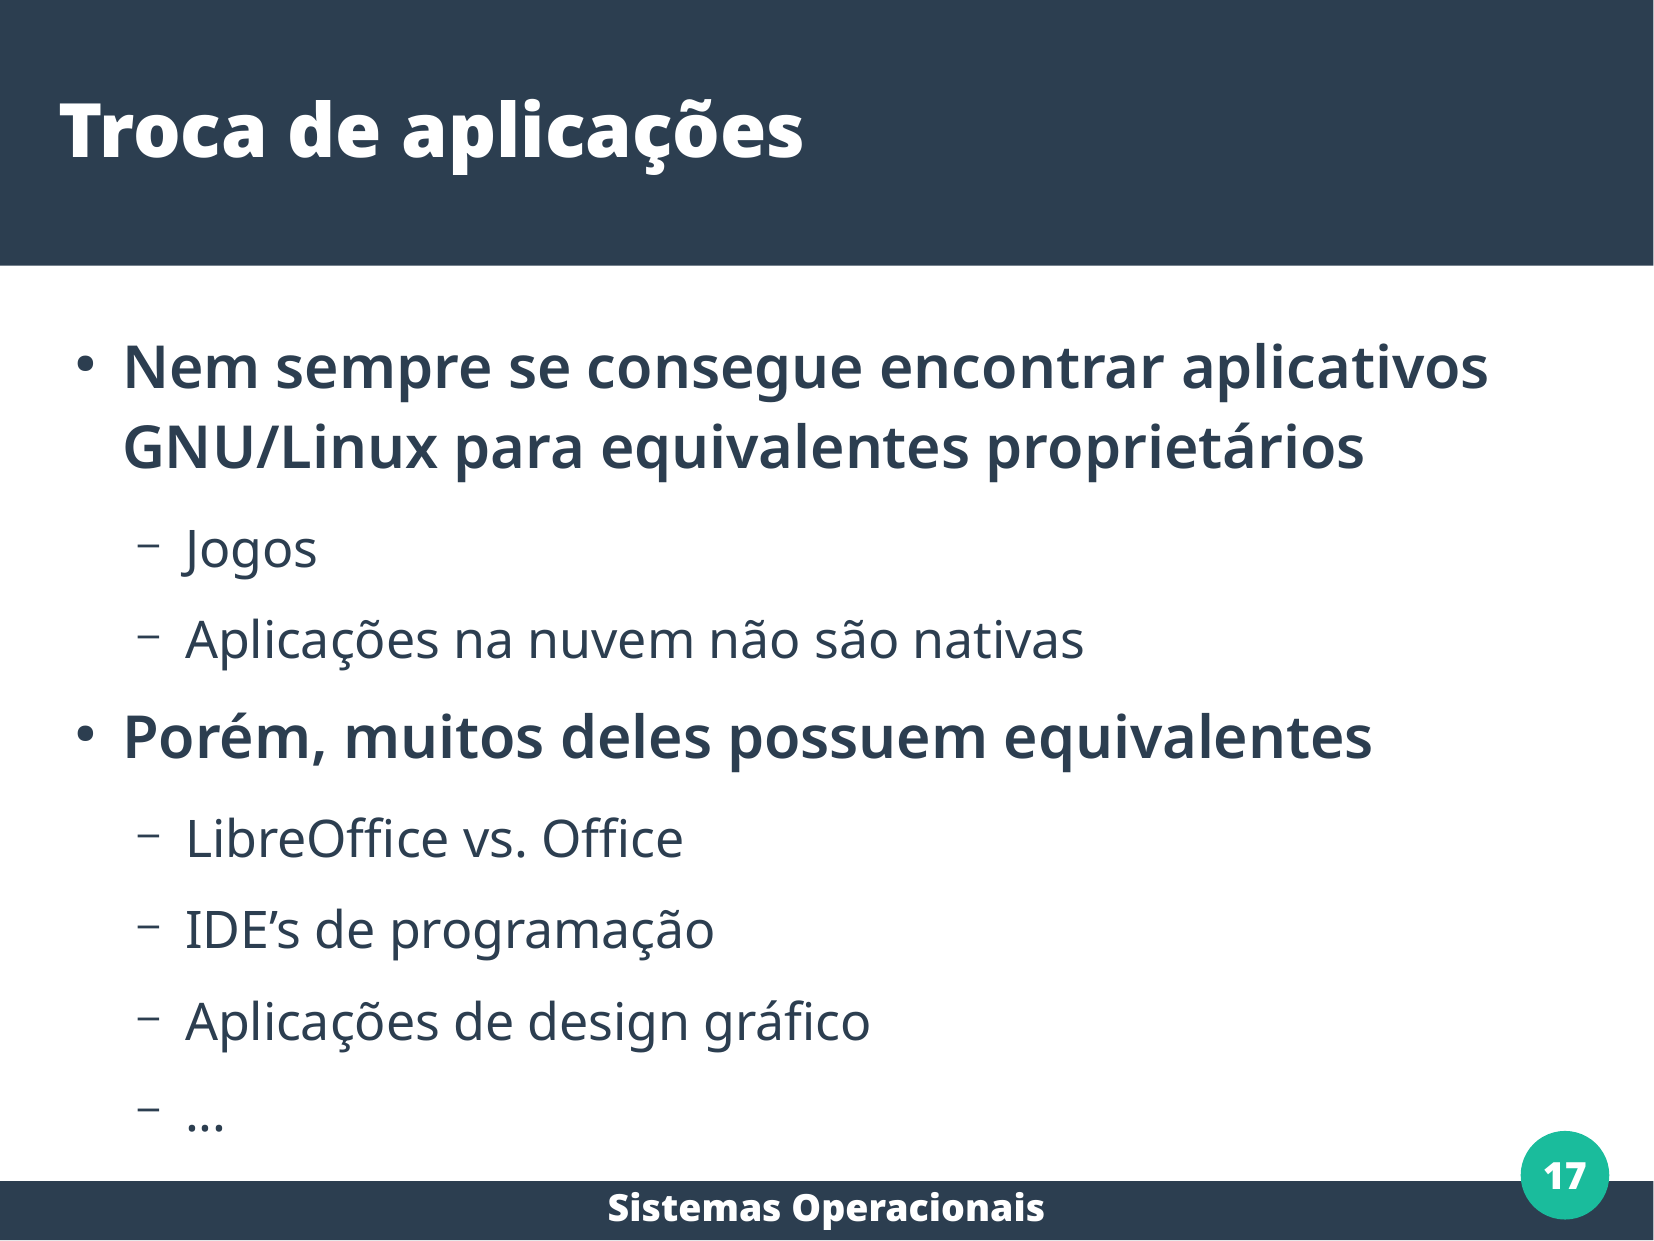

# Troca de aplicações
Nem sempre se consegue encontrar aplicativos GNU/Linux para equivalentes proprietários
Jogos
Aplicações na nuvem não são nativas
Porém, muitos deles possuem equivalentes
LibreOffice vs. Office
IDE’s de programação
Aplicações de design gráfico
...
17
Sistemas Operacionais